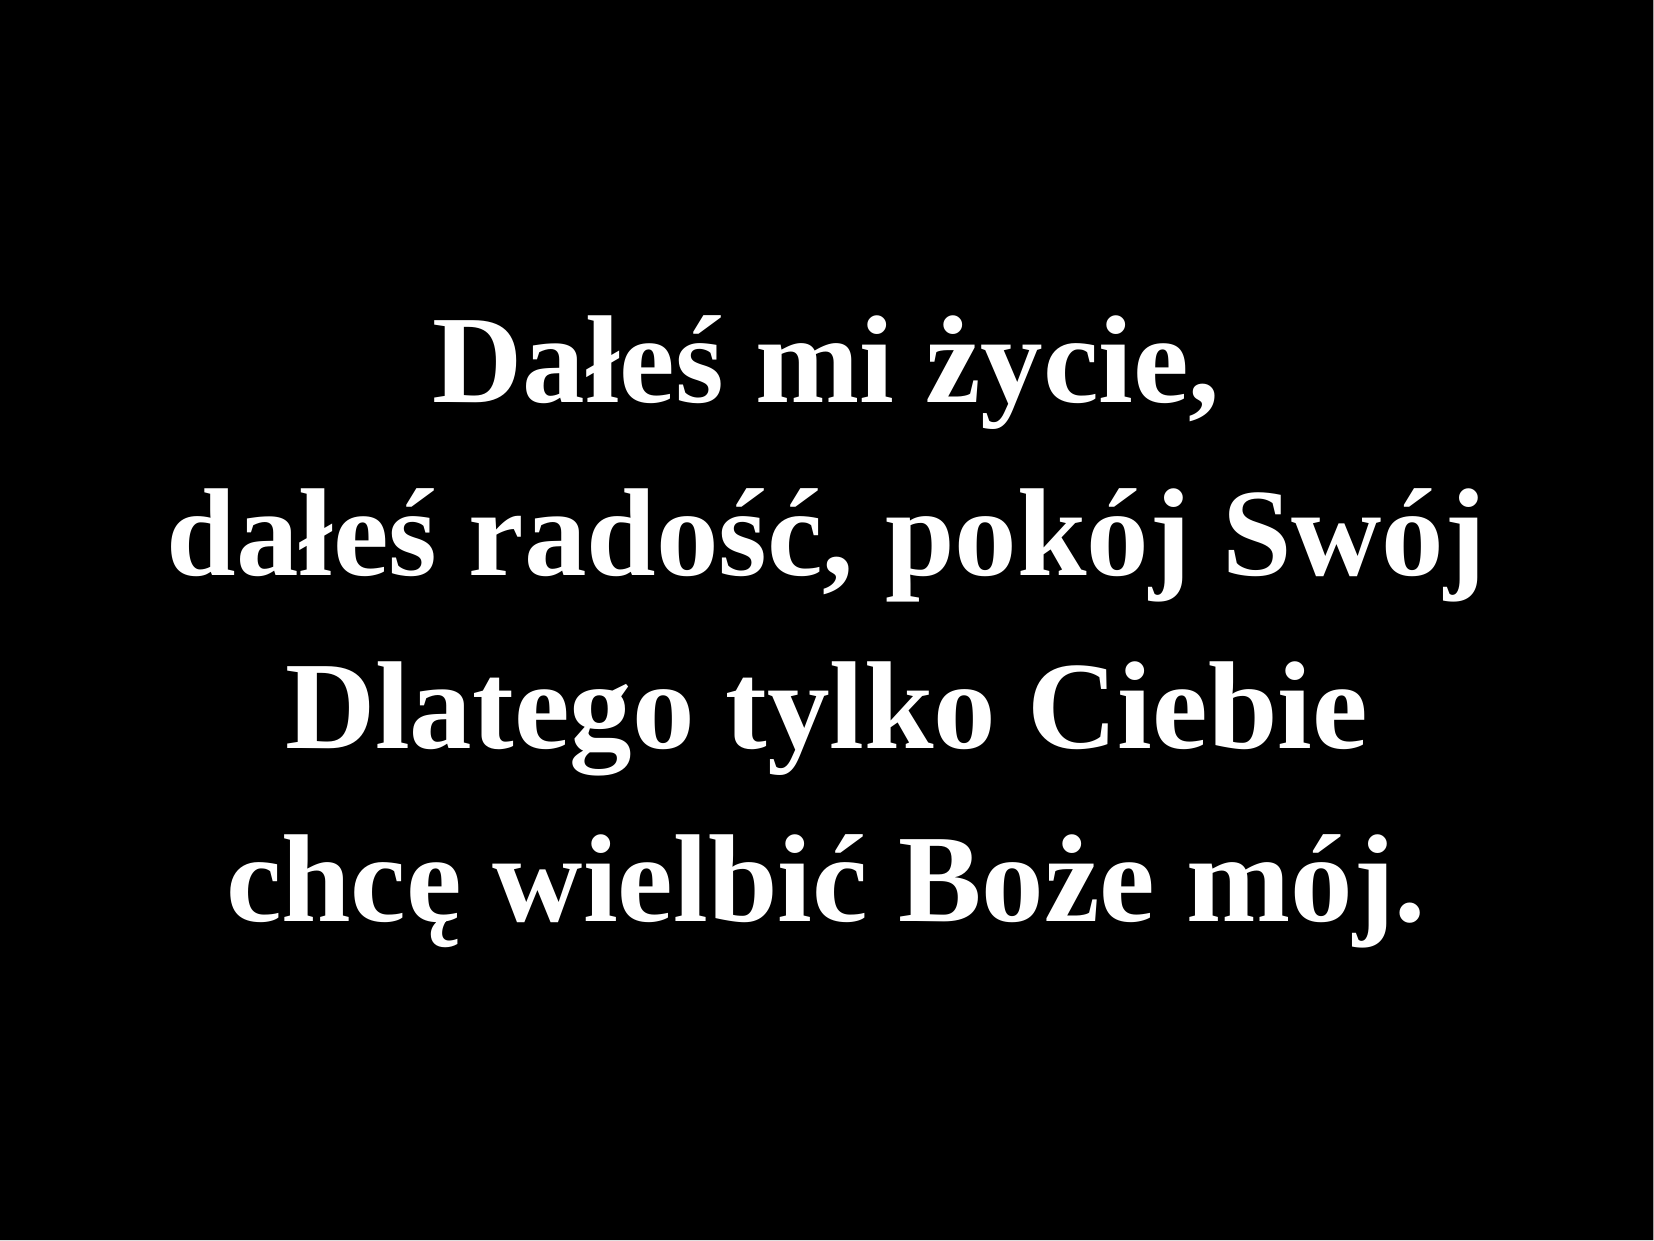

# Dałeś mi życie, ppp dałeś radość, pokój Swój ppp Dlatego tylko Ciebie ppp chcę wielbić Boże mój.